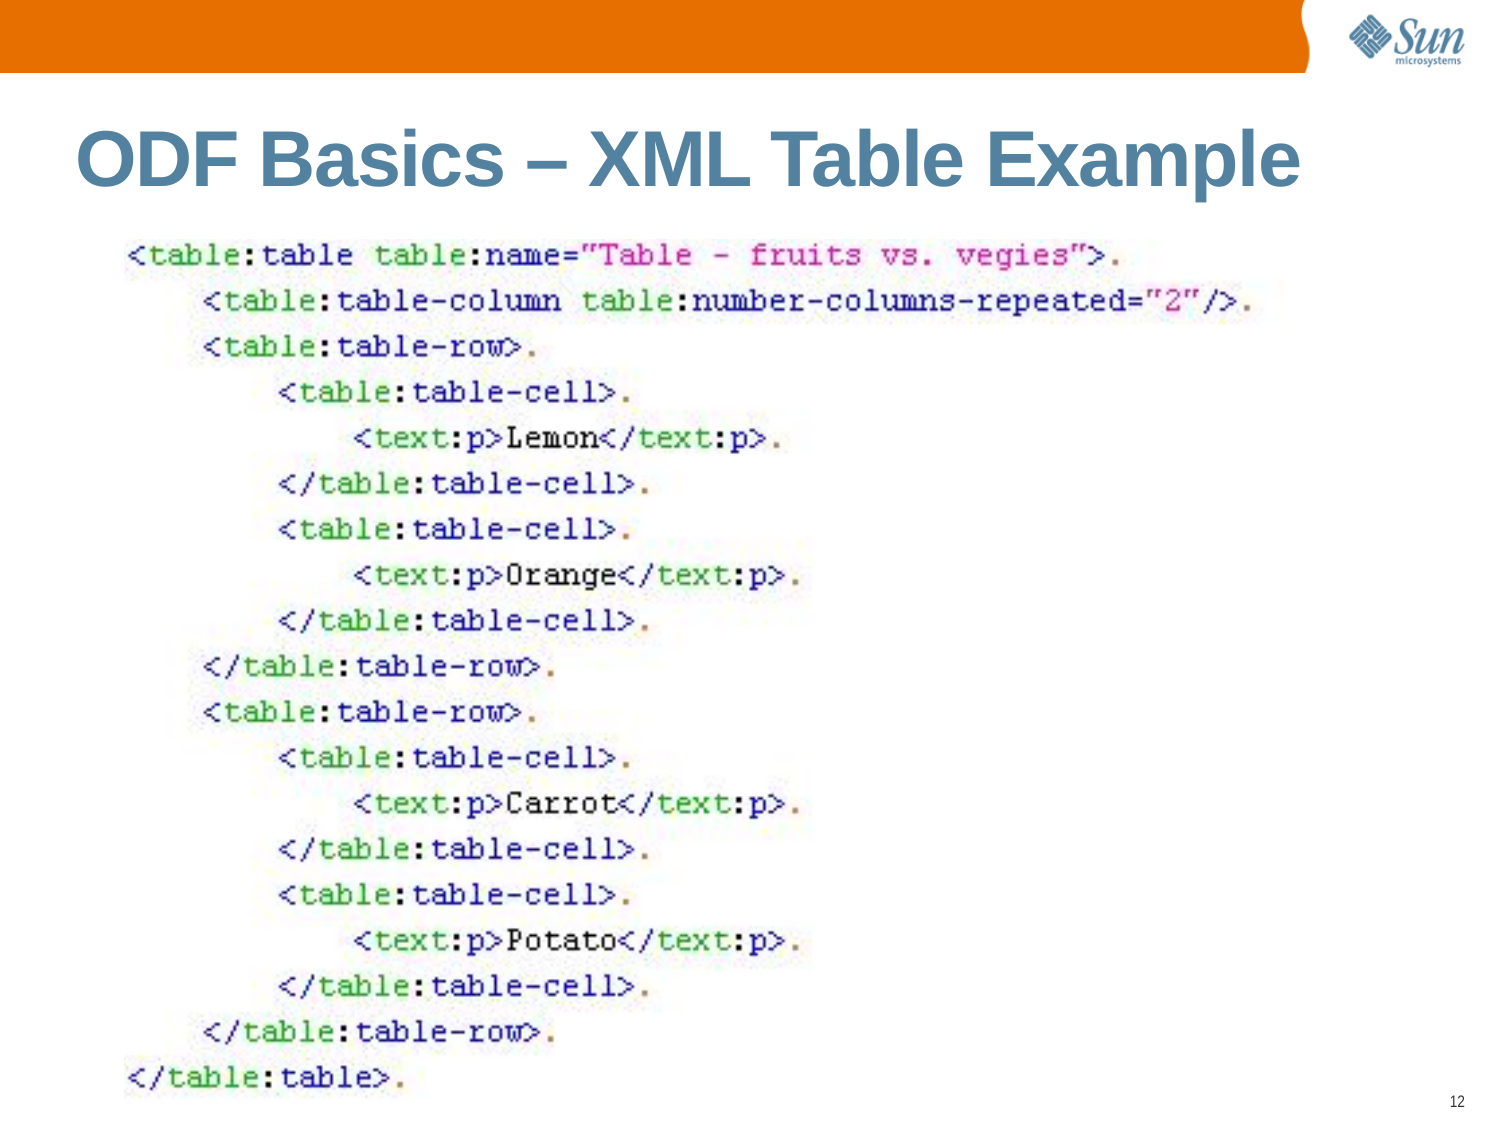

# ODF Basics – XML Table Example